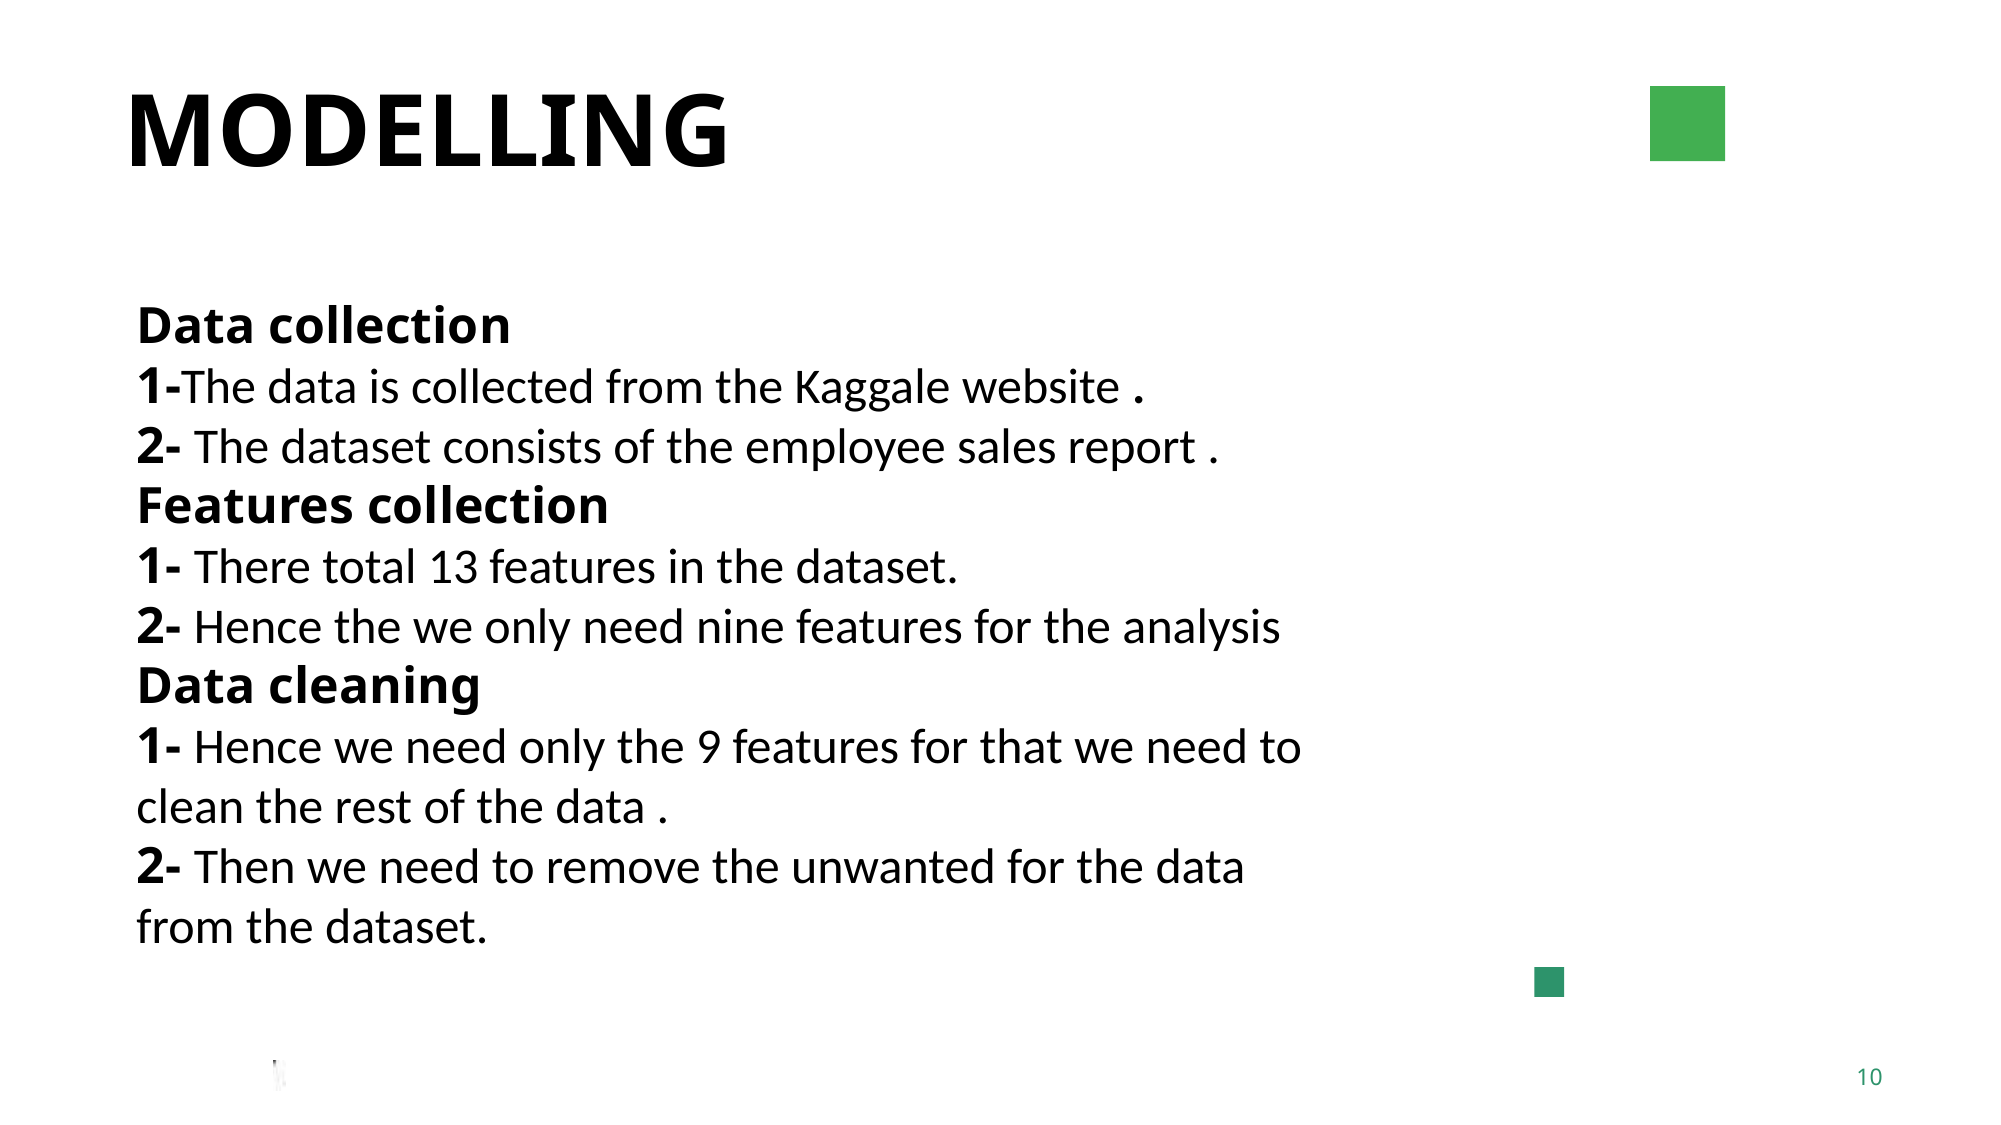

MODELLING
Data collection
1-The data is collected from the Kaggale website .
2- The dataset consists of the employee sales report .
Features collection
1- There total 13 features in the dataset.
2- Hence the we only need nine features for the analysis
Data cleaning
1- Hence we need only the 9 features for that we need to clean the rest of the data .
2- Then we need to remove the unwanted for the data from the dataset.